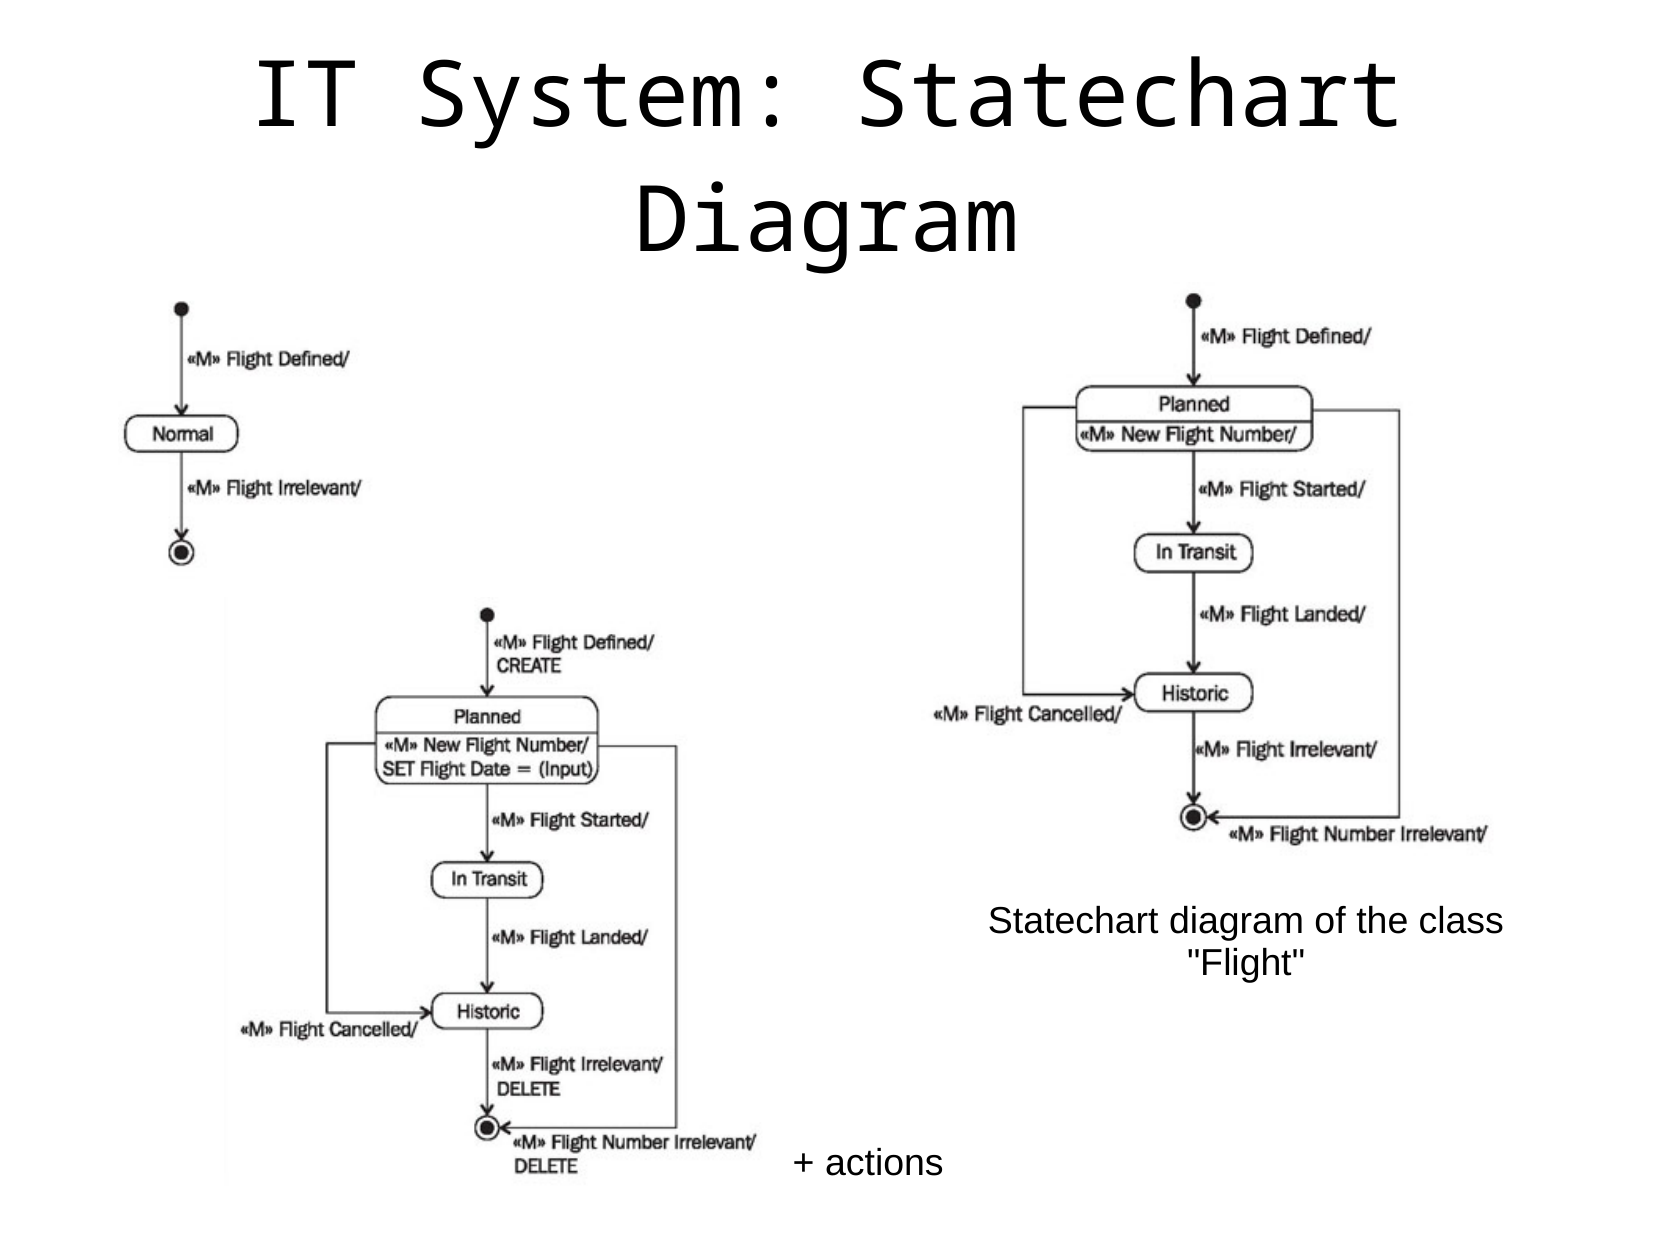

# IT System: Statechart Diagram
Statechart diagram of the class "Flight"
+ actions